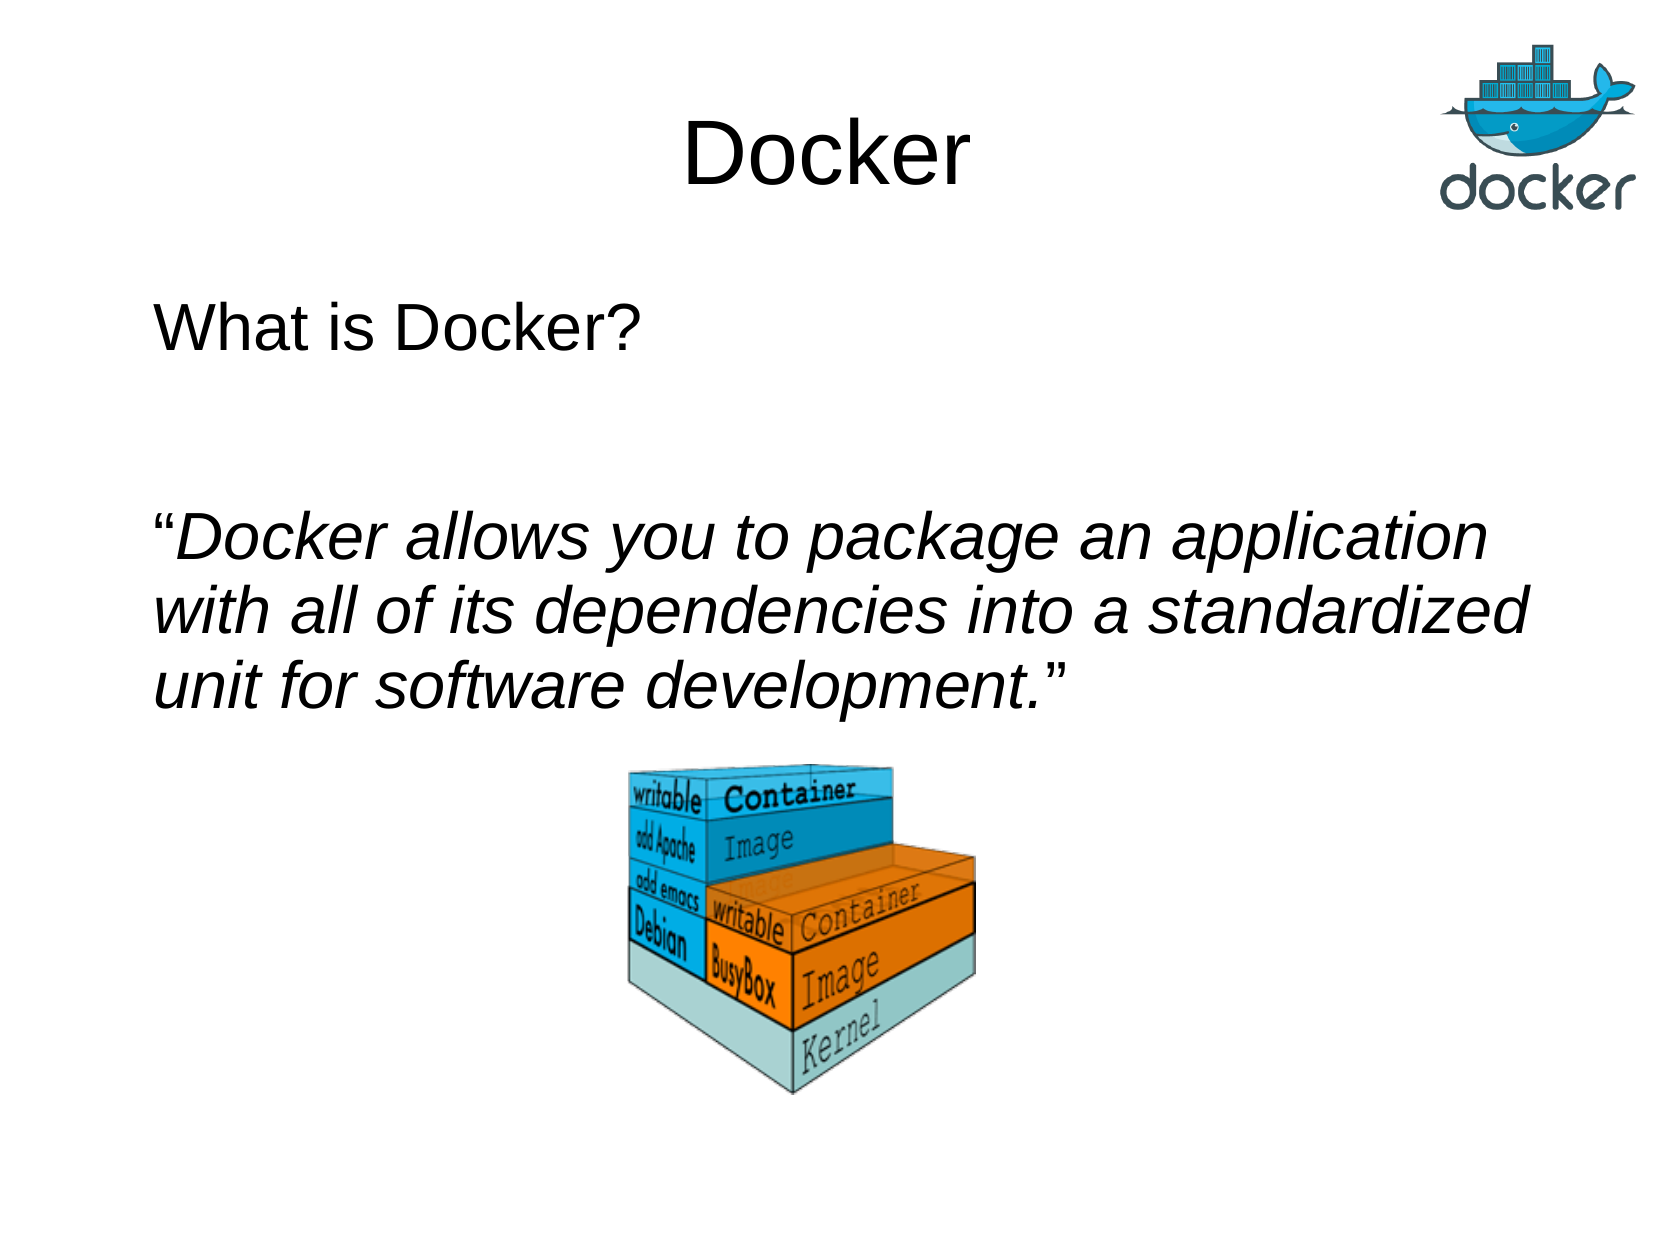

# Docker
What is Docker?
“Docker allows you to package an application with all of its dependencies into a standardized unit for software development.”